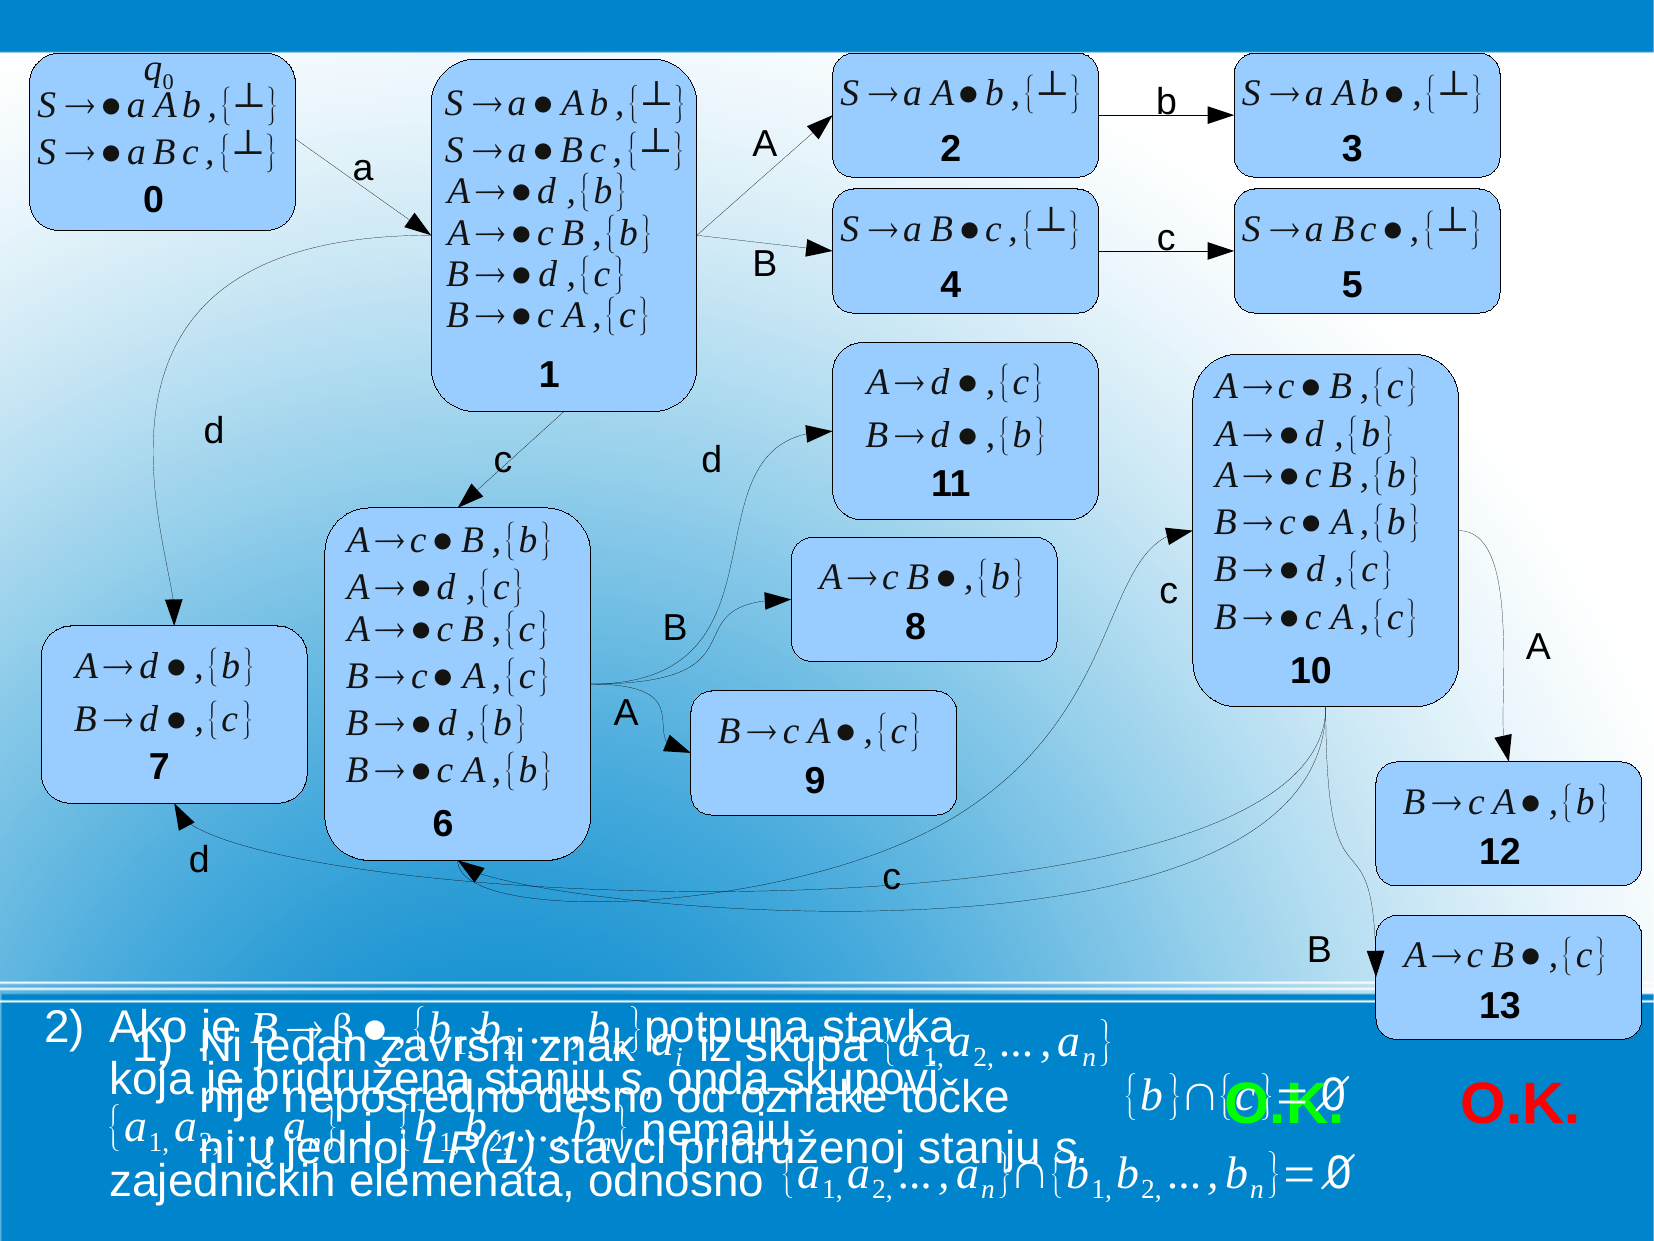

0
2
1
3
4
5
10
11
6
8
7
9
12
13
2)	Ako je potpuna stavka 	koja je pridružena stanju s, onda skupovi	 i nemaju
	zajedničkih elemenata, odnosno
1)	Ni jedan završni znak iz skupa
	nije neposredno desno od oznake točke
	ni u jednoj LR(1) stavci pridruženoj stanju s.
O.K.
O.K.